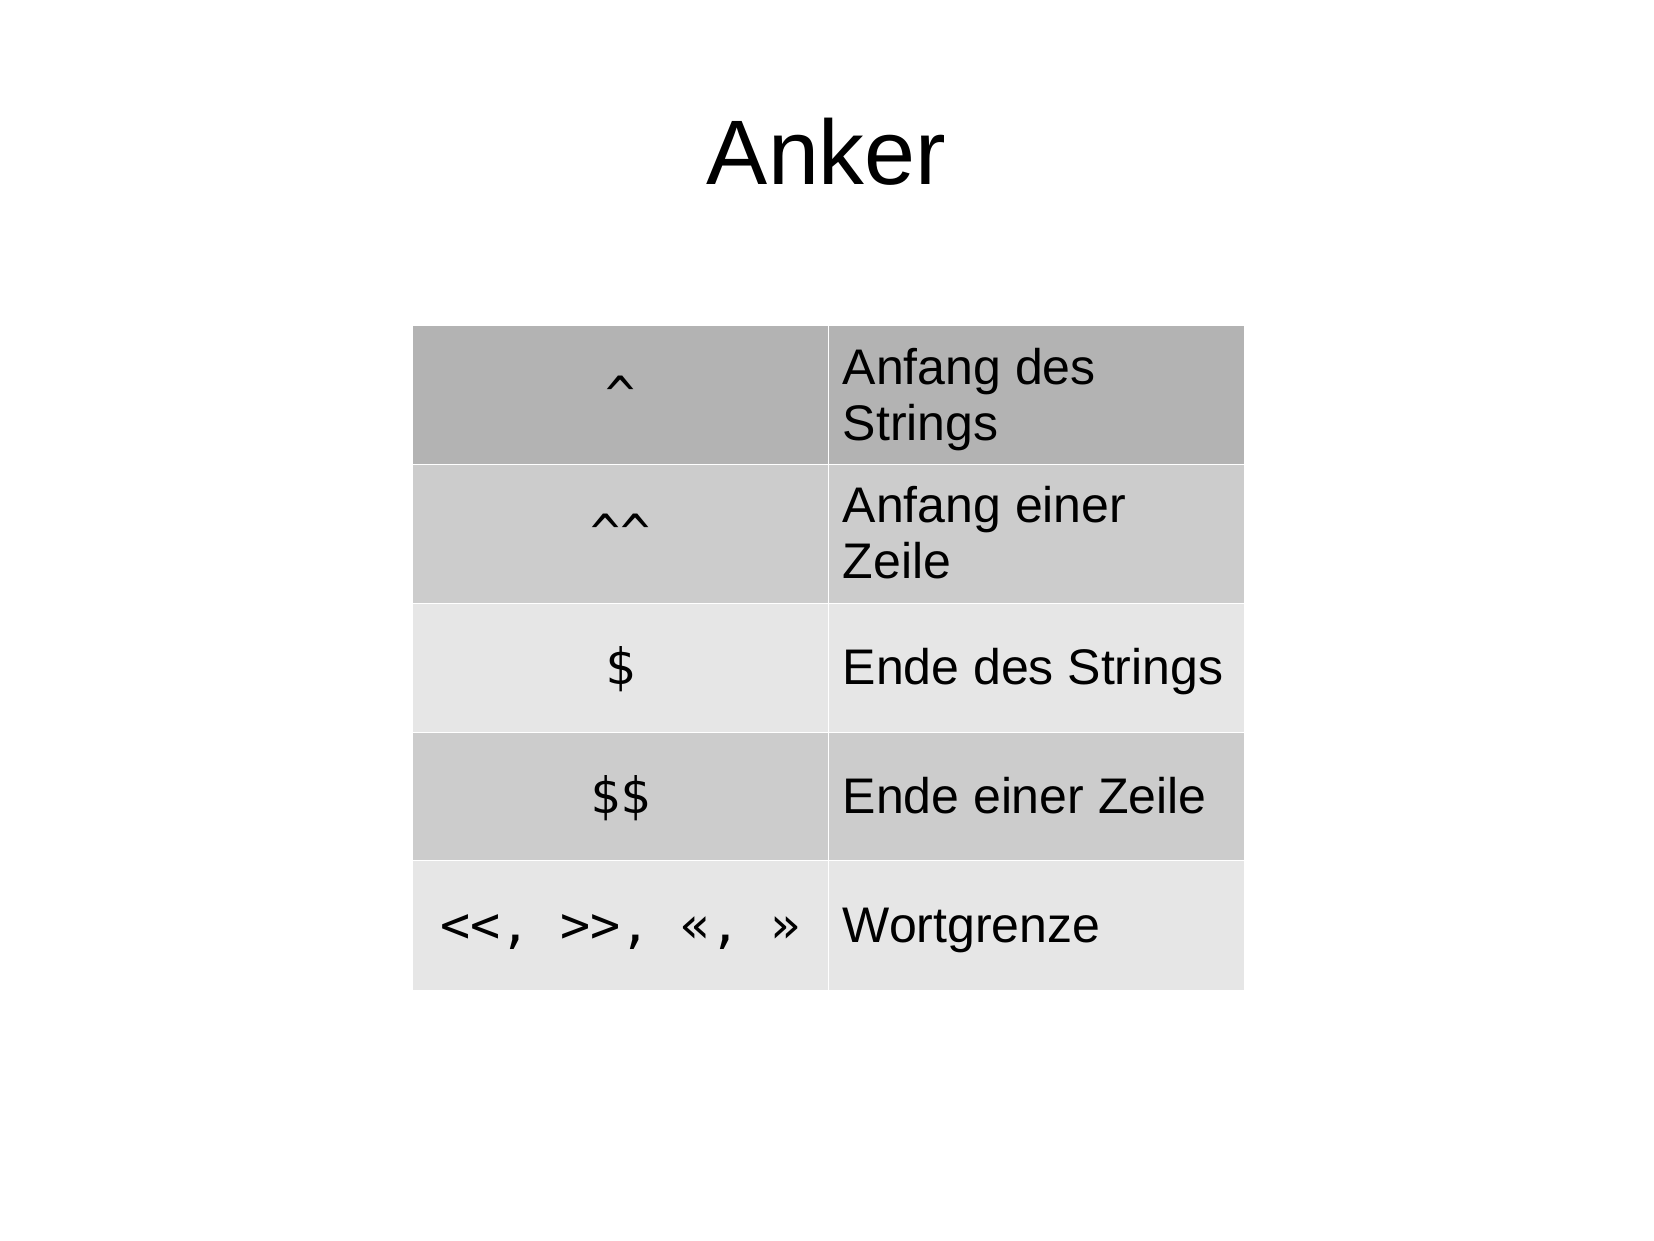

# Anker
| ^ | Anfang des Strings |
| --- | --- |
| ^^ | Anfang einer Zeile |
| $ | Ende des Strings |
| $$ | Ende einer Zeile |
| <<, >>, «, » | Wortgrenze |